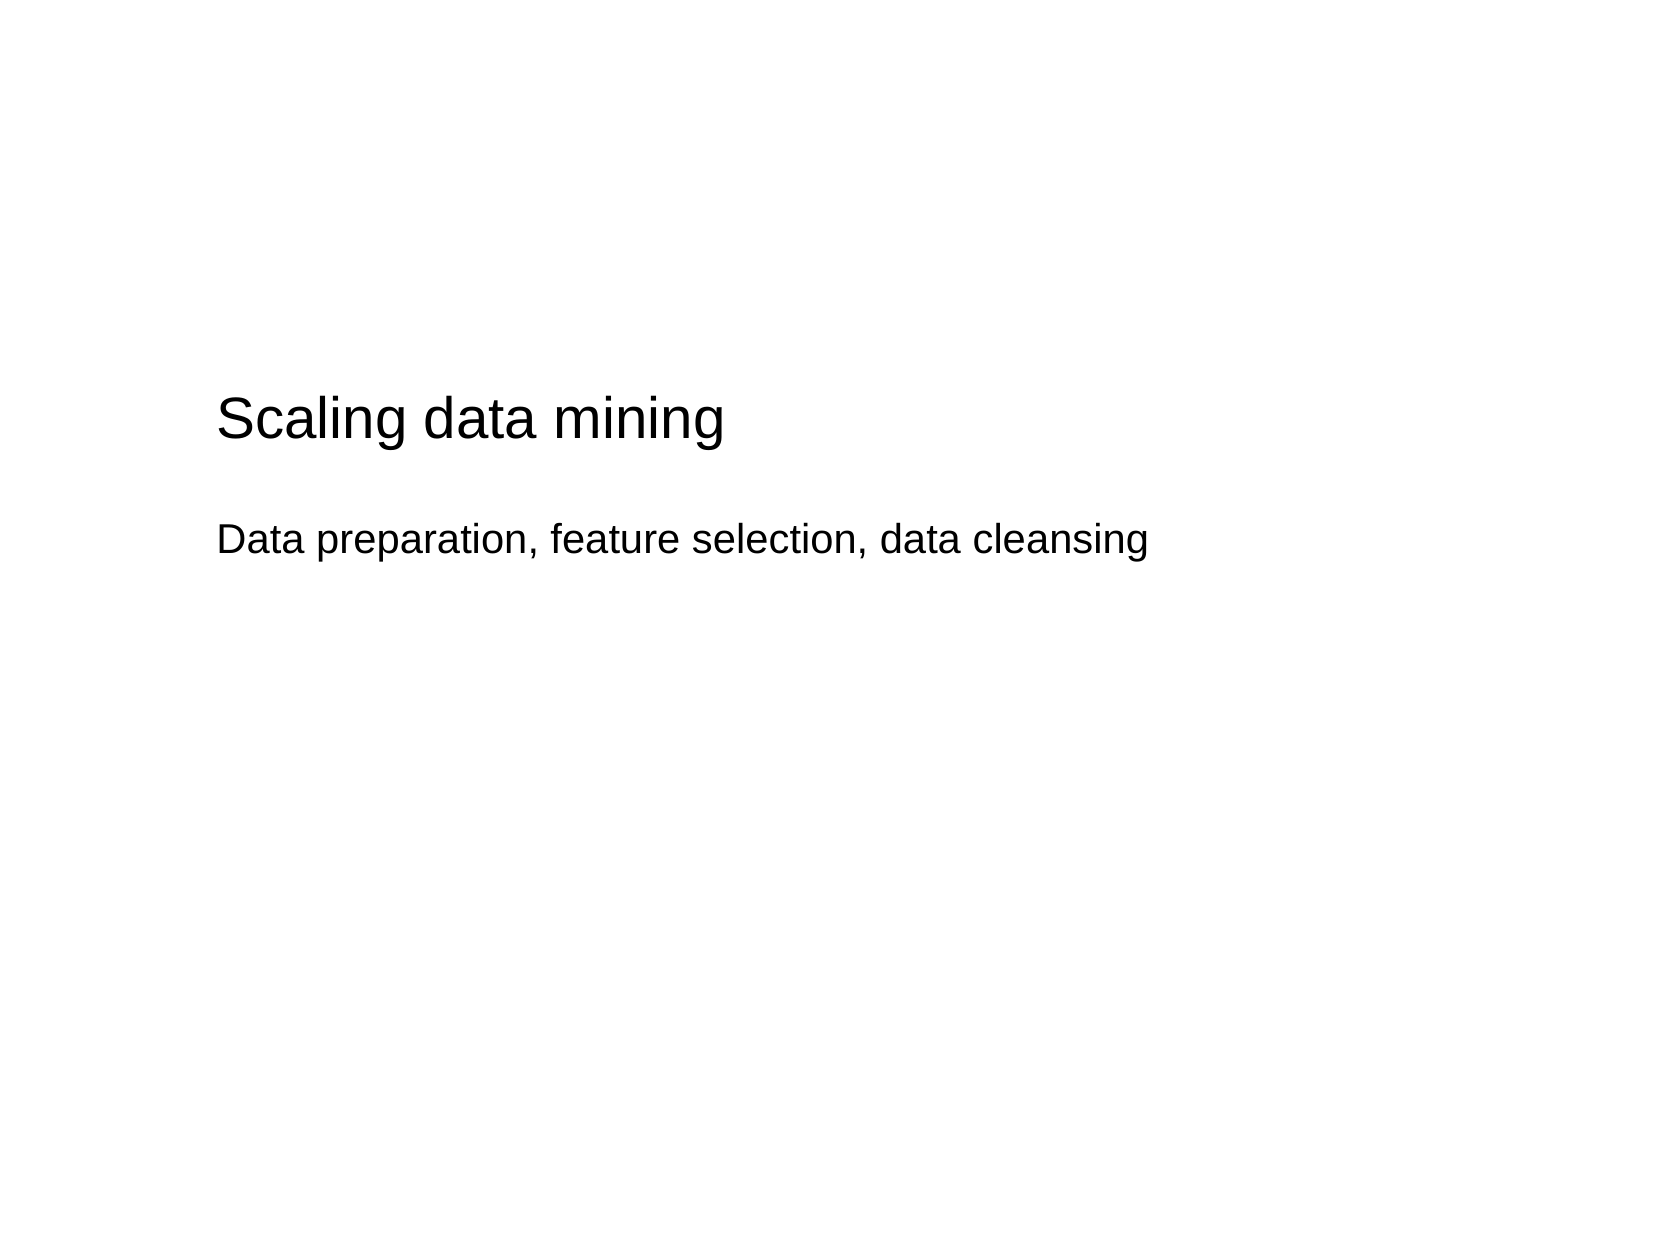

Scaling data mining
Data preparation, feature selection, data cleansing